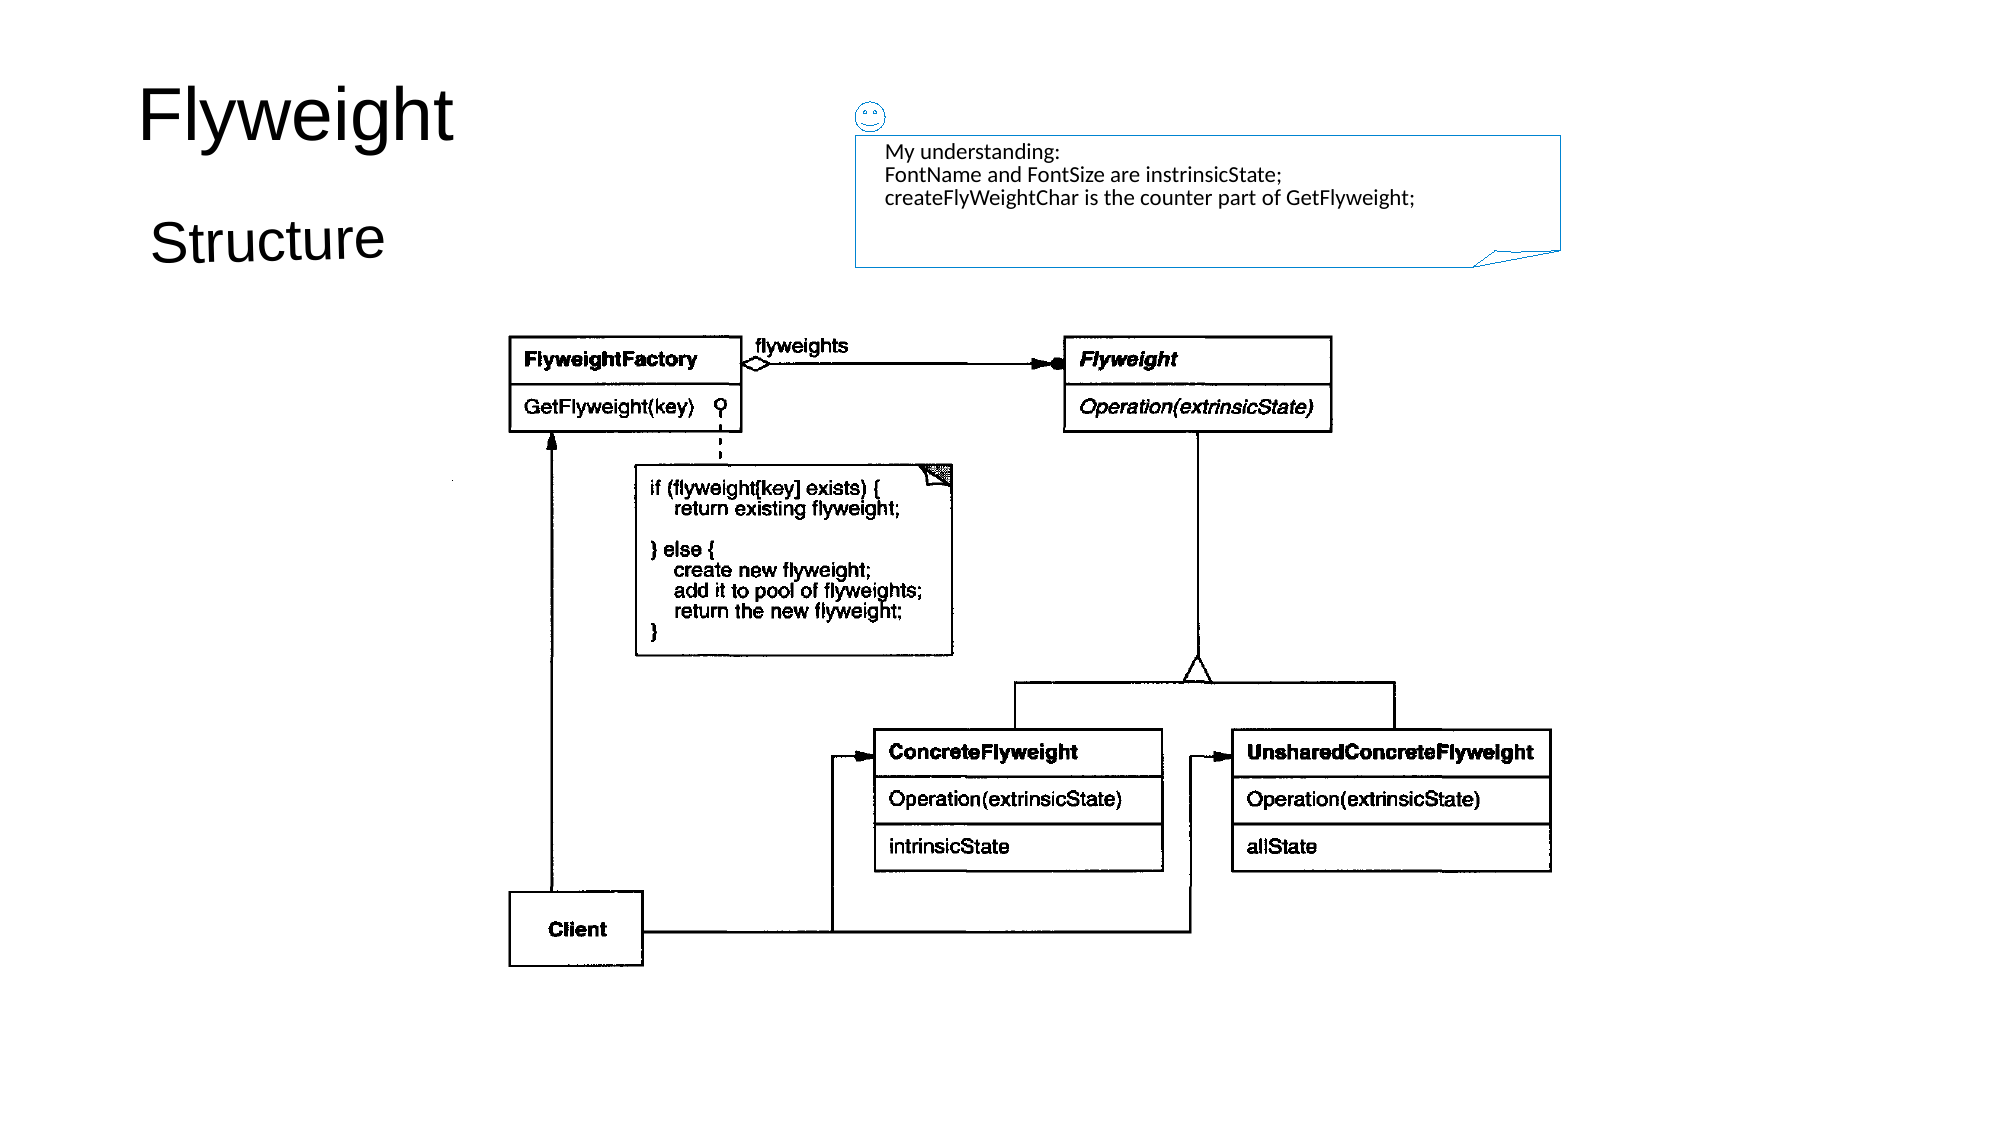

# Flyweight
My understanding:
FontName and FontSize are instrinsicState;
createFlyWeightChar is the counter part of GetFlyweight;
Structure